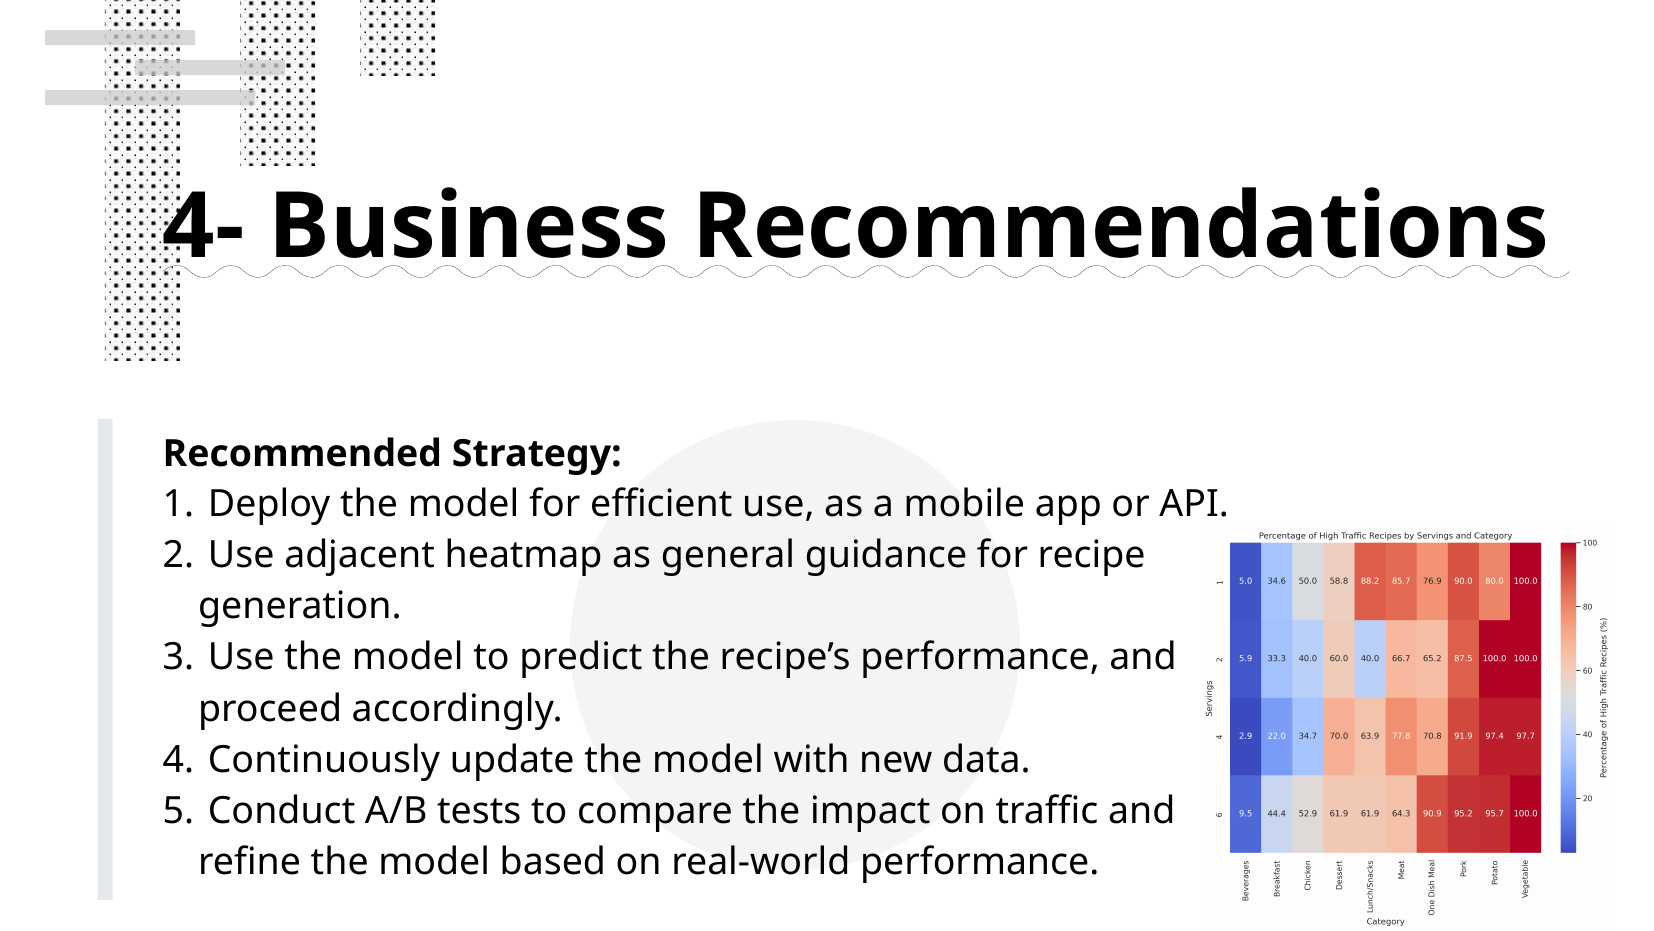

# 4- Business Recommendations
Recommended Strategy:
 Deploy the model for efficient use, as a mobile app or API.
 Use adjacent heatmap as general guidance for recipe
generation.
 Use the model to predict the recipe’s performance, and
proceed accordingly.
 Continuously update the model with new data.
 Conduct A/B tests to compare the impact on traffic and
refine the model based on real-world performance.